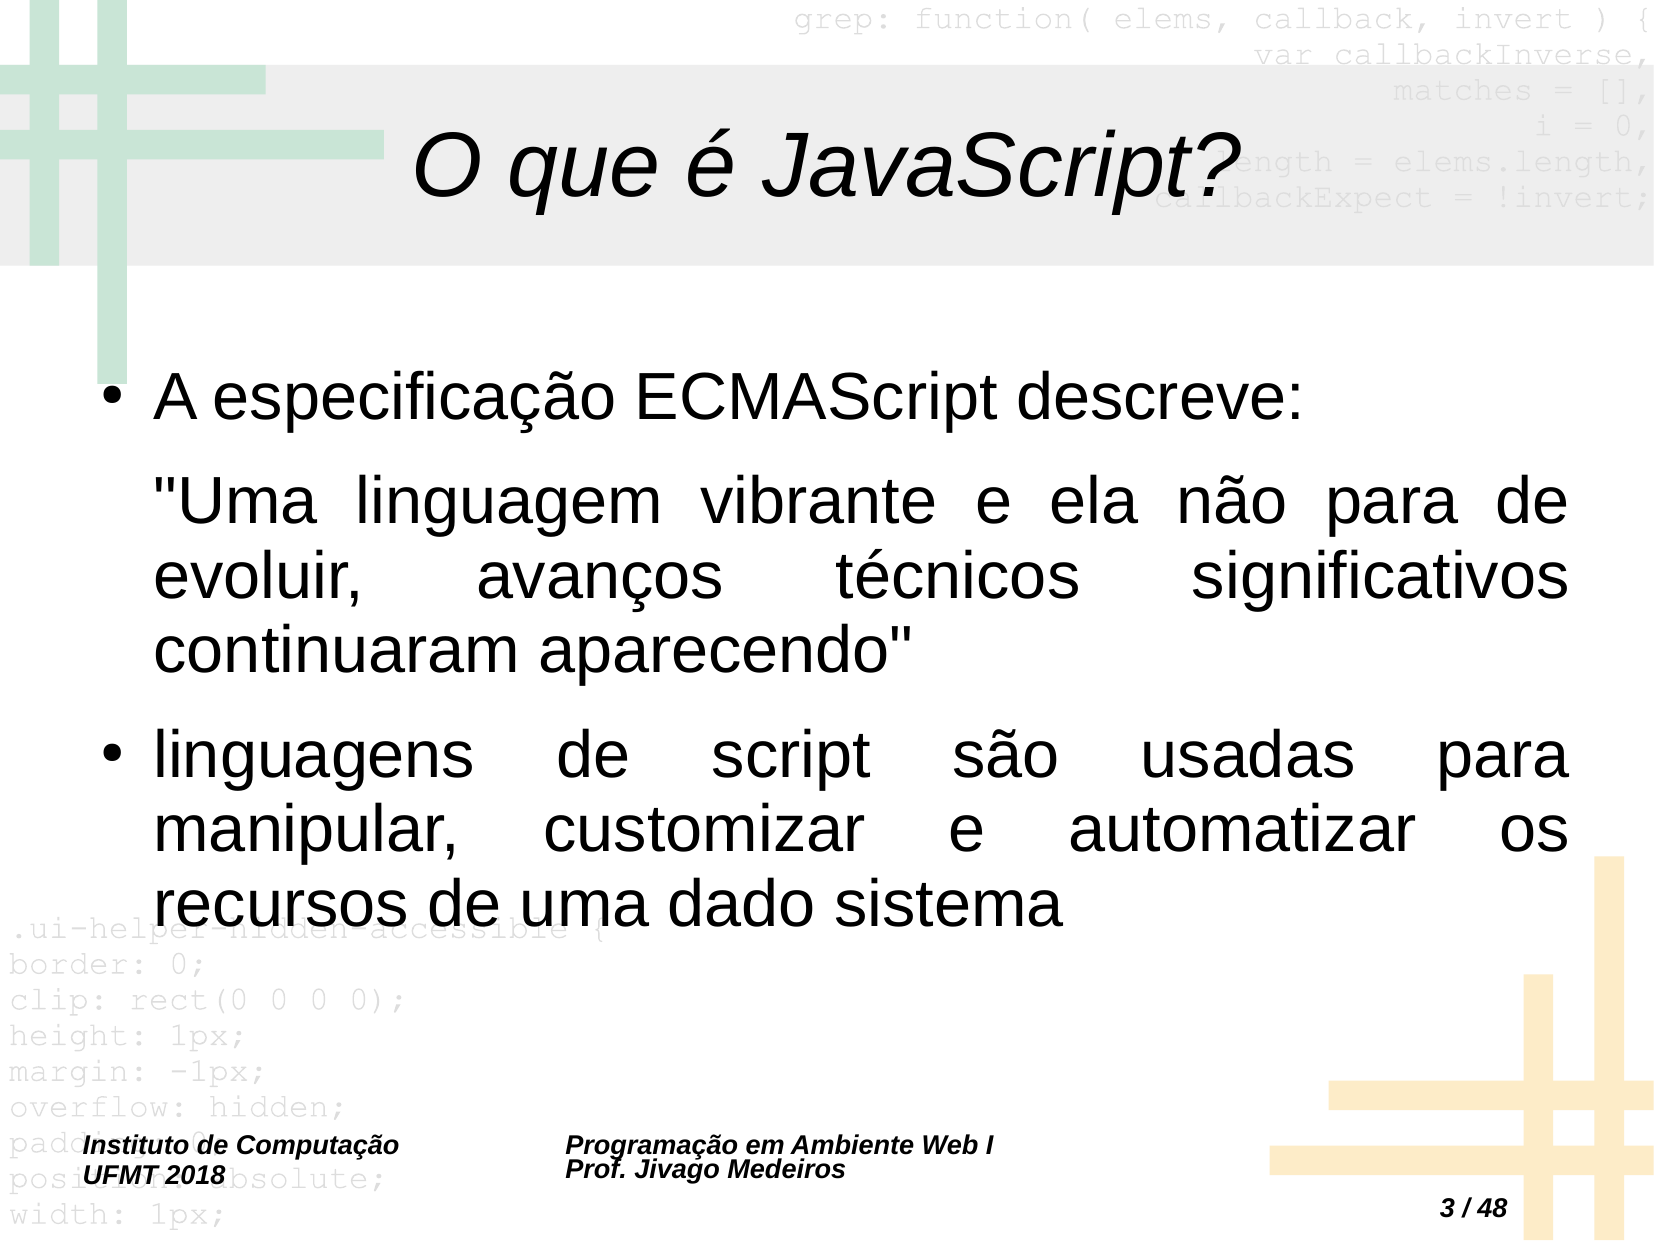

# O que é JavaScript?
A especificação ECMAScript descreve:
"Uma linguagem vibrante e ela não para de evoluir, avanços técnicos significativos continuaram aparecendo"
linguagens de script são usadas para manipular, customizar e automatizar os recursos de uma dado sistema
Programação em Ambiente Web I Prof. Jivago Medeiros
3